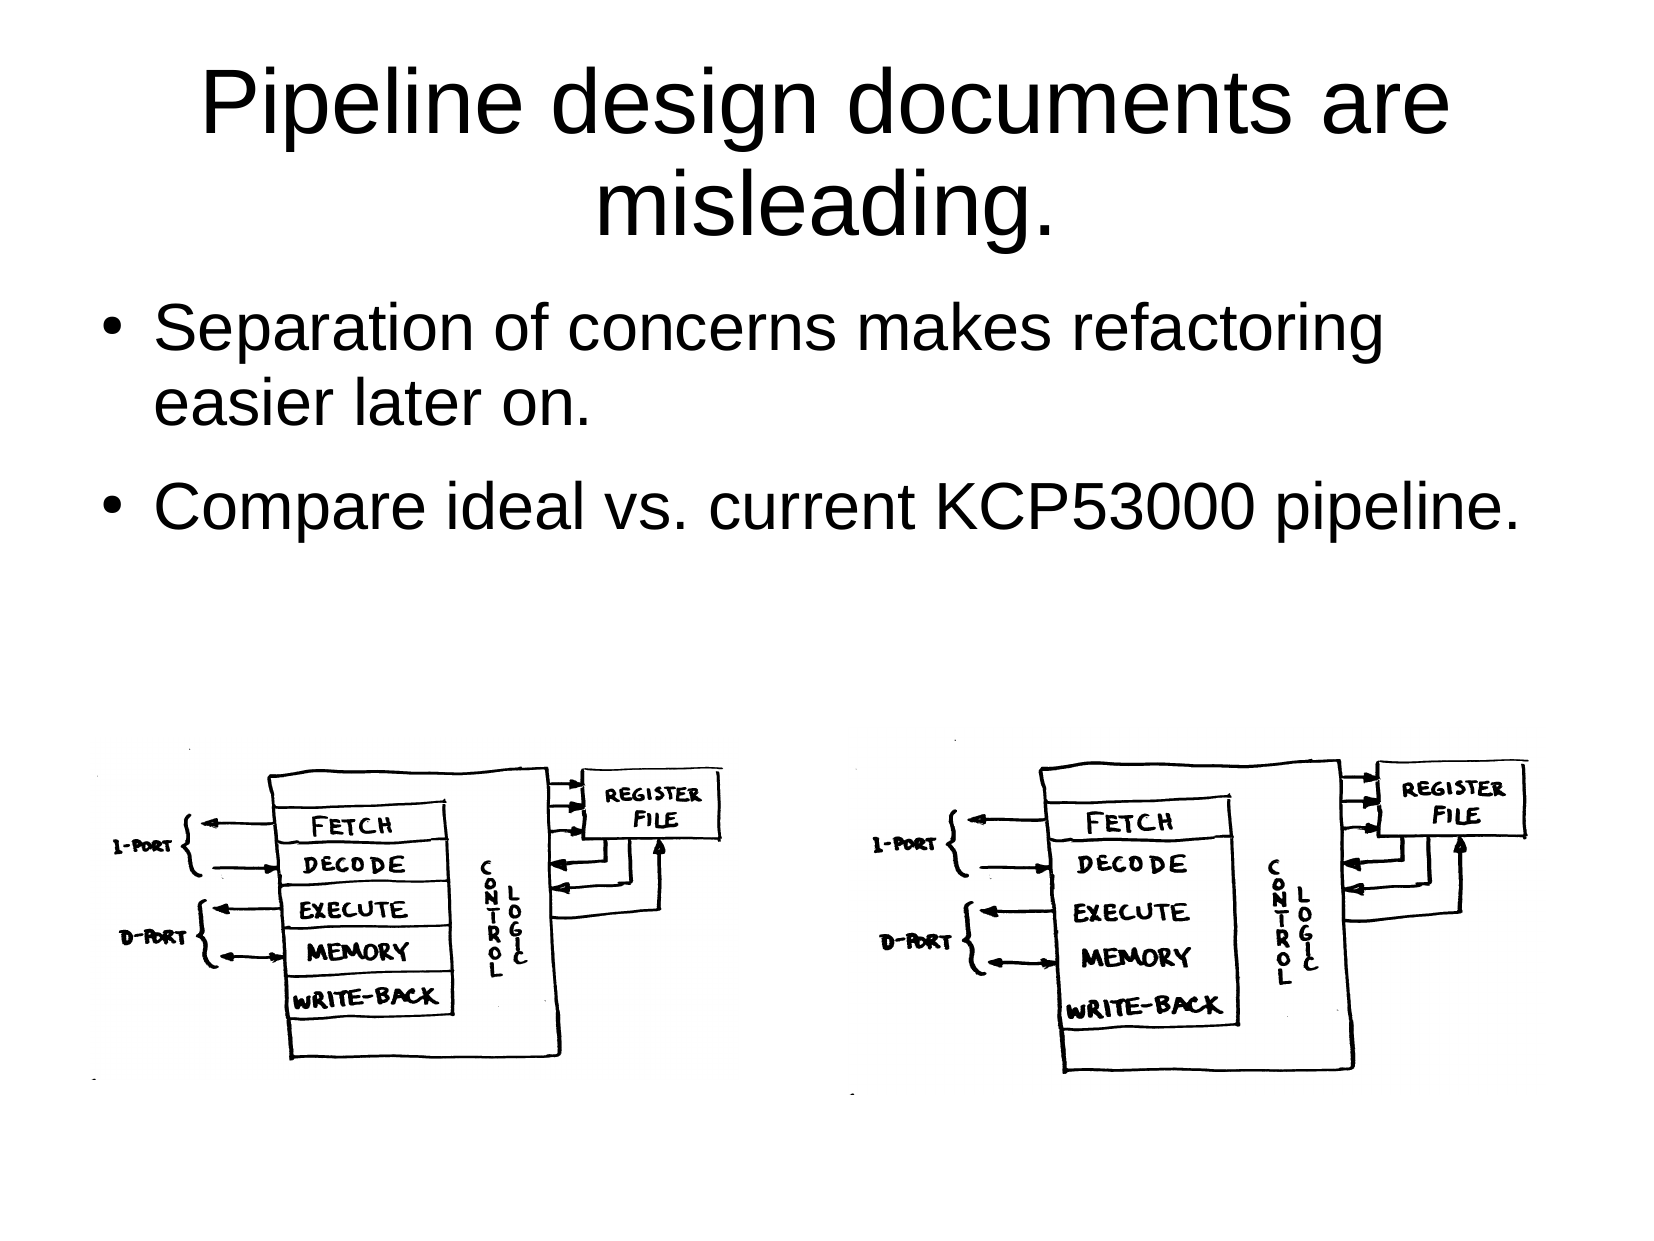

# Pipeline design documents are misleading.
Separation of concerns makes refactoring easier later on.
Compare ideal vs. current KCP53000 pipeline.